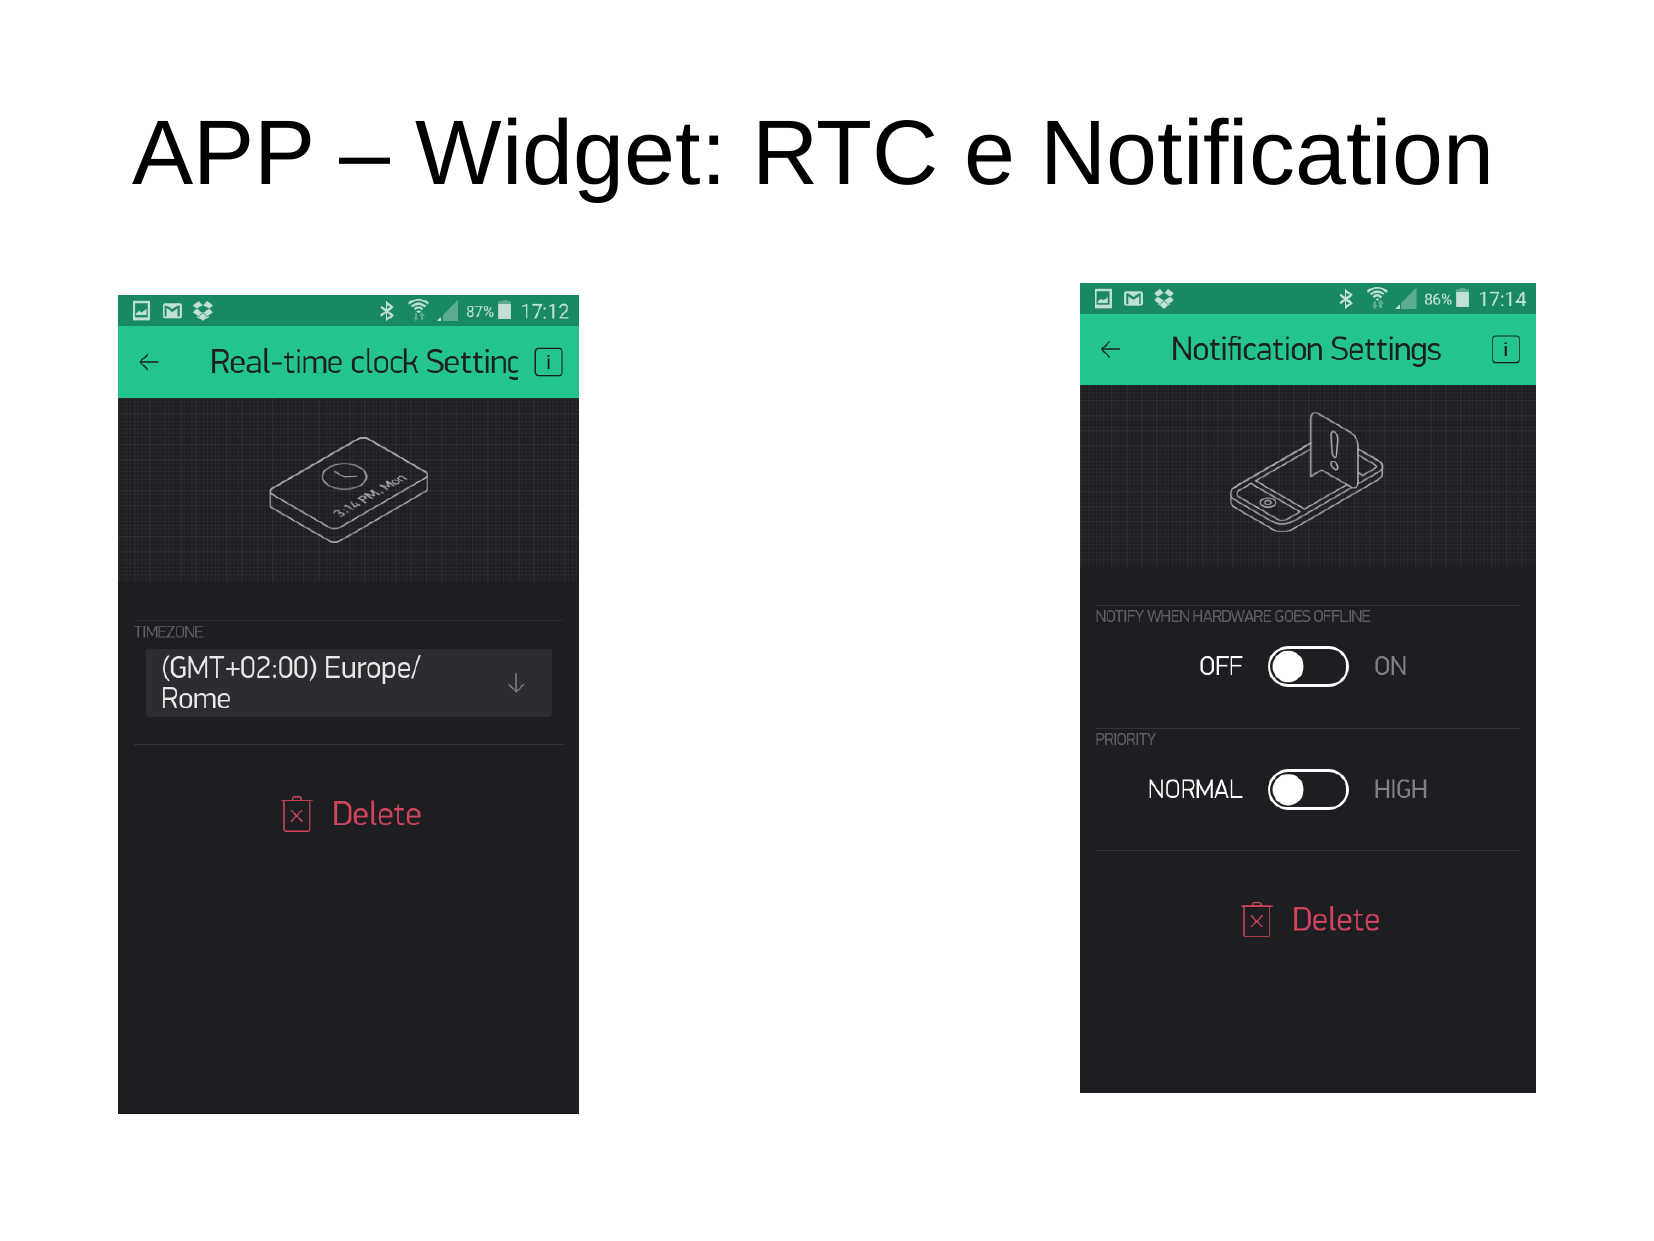

# APP – Widget: RTC e Notification